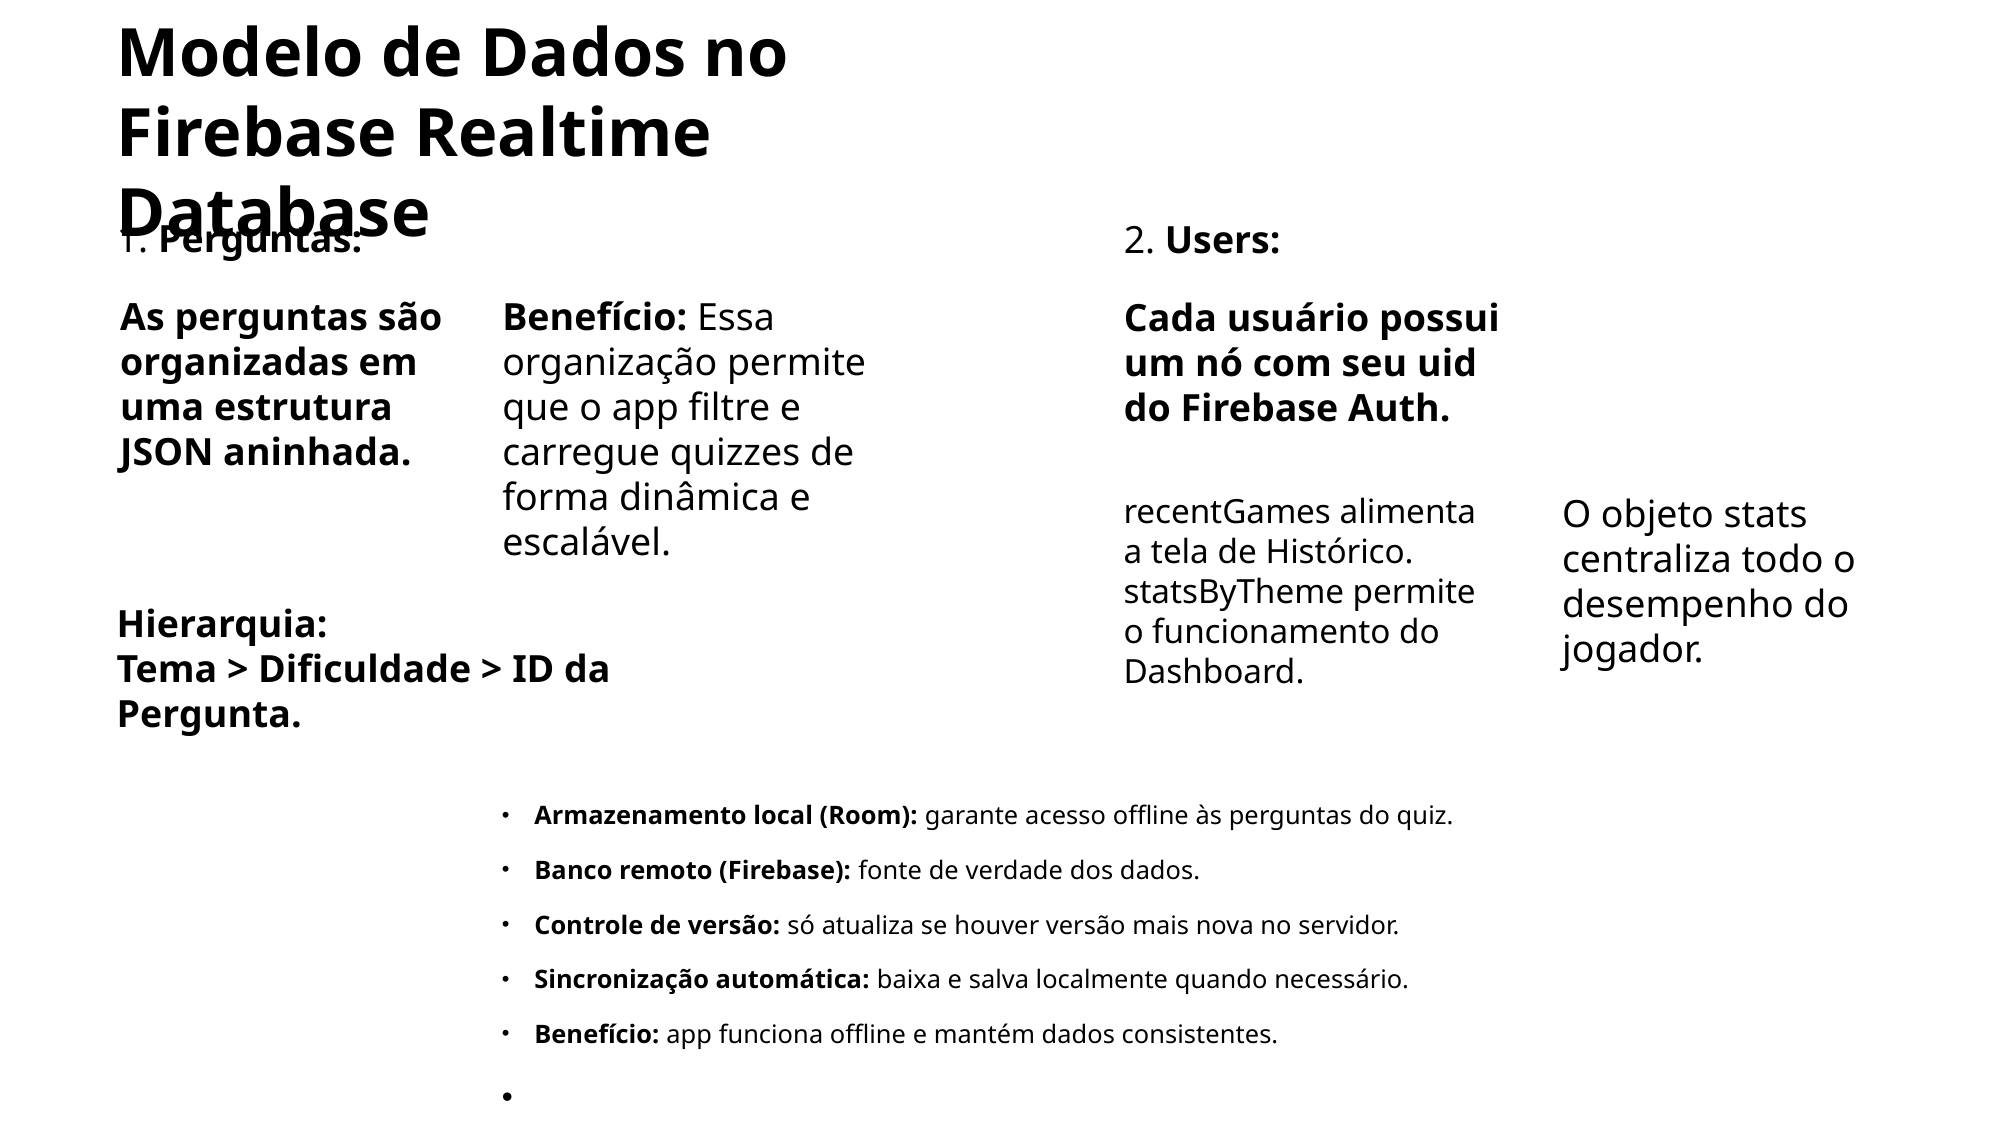

Modelo de Dados no Firebase Realtime Database
1. Perguntas:
2. Users:
Benefício: Essa organização permite que o app filtre e carregue quizzes de forma dinâmica e escalável.
As perguntas são organizadas em uma estrutura JSON aninhada.
Cada usuário possui um nó com seu uid do Firebase Auth.
O objeto stats centraliza todo o desempenho do jogador.
recentGames alimenta a tela de Histórico.
statsByTheme permite o funcionamento do Dashboard.
Hierarquia:
Tema > Dificuldade > ID da Pergunta.
# Armazenamento local (Room): garante acesso offline às perguntas do quiz.
Banco remoto (Firebase): fonte de verdade dos dados.
Controle de versão: só atualiza se houver versão mais nova no servidor.
Sincronização automática: baixa e salva localmente quando necessário.
Benefício: app funciona offline e mantém dados consistentes.